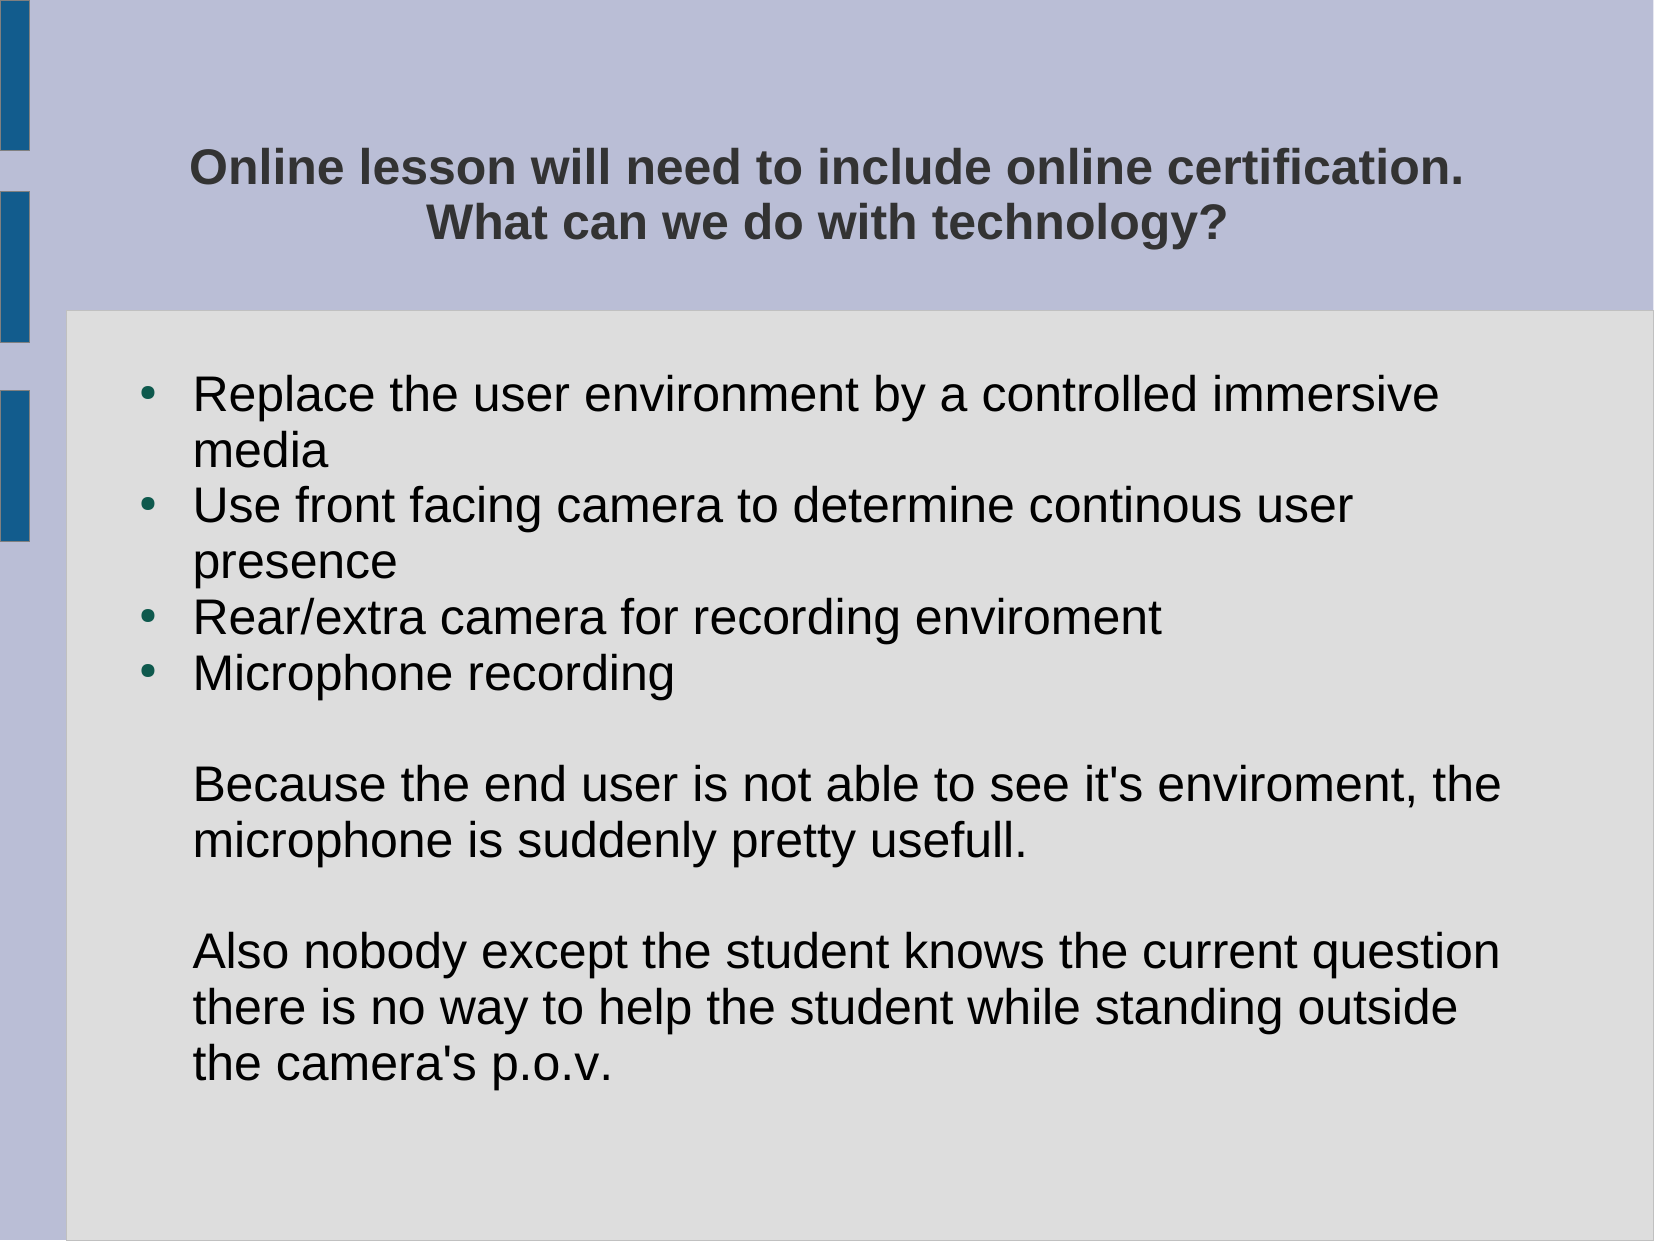

# Online lesson will need to include online certification. What can we do with technology?
Replace the user environment by a controlled immersive media
Use front facing camera to determine continous user presence
Rear/extra camera for recording enviroment
Microphone recording
Because the end user is not able to see it's enviroment, the microphone is suddenly pretty usefull.
Also nobody except the student knows the current question there is no way to help the student while standing outside the camera's p.o.v.